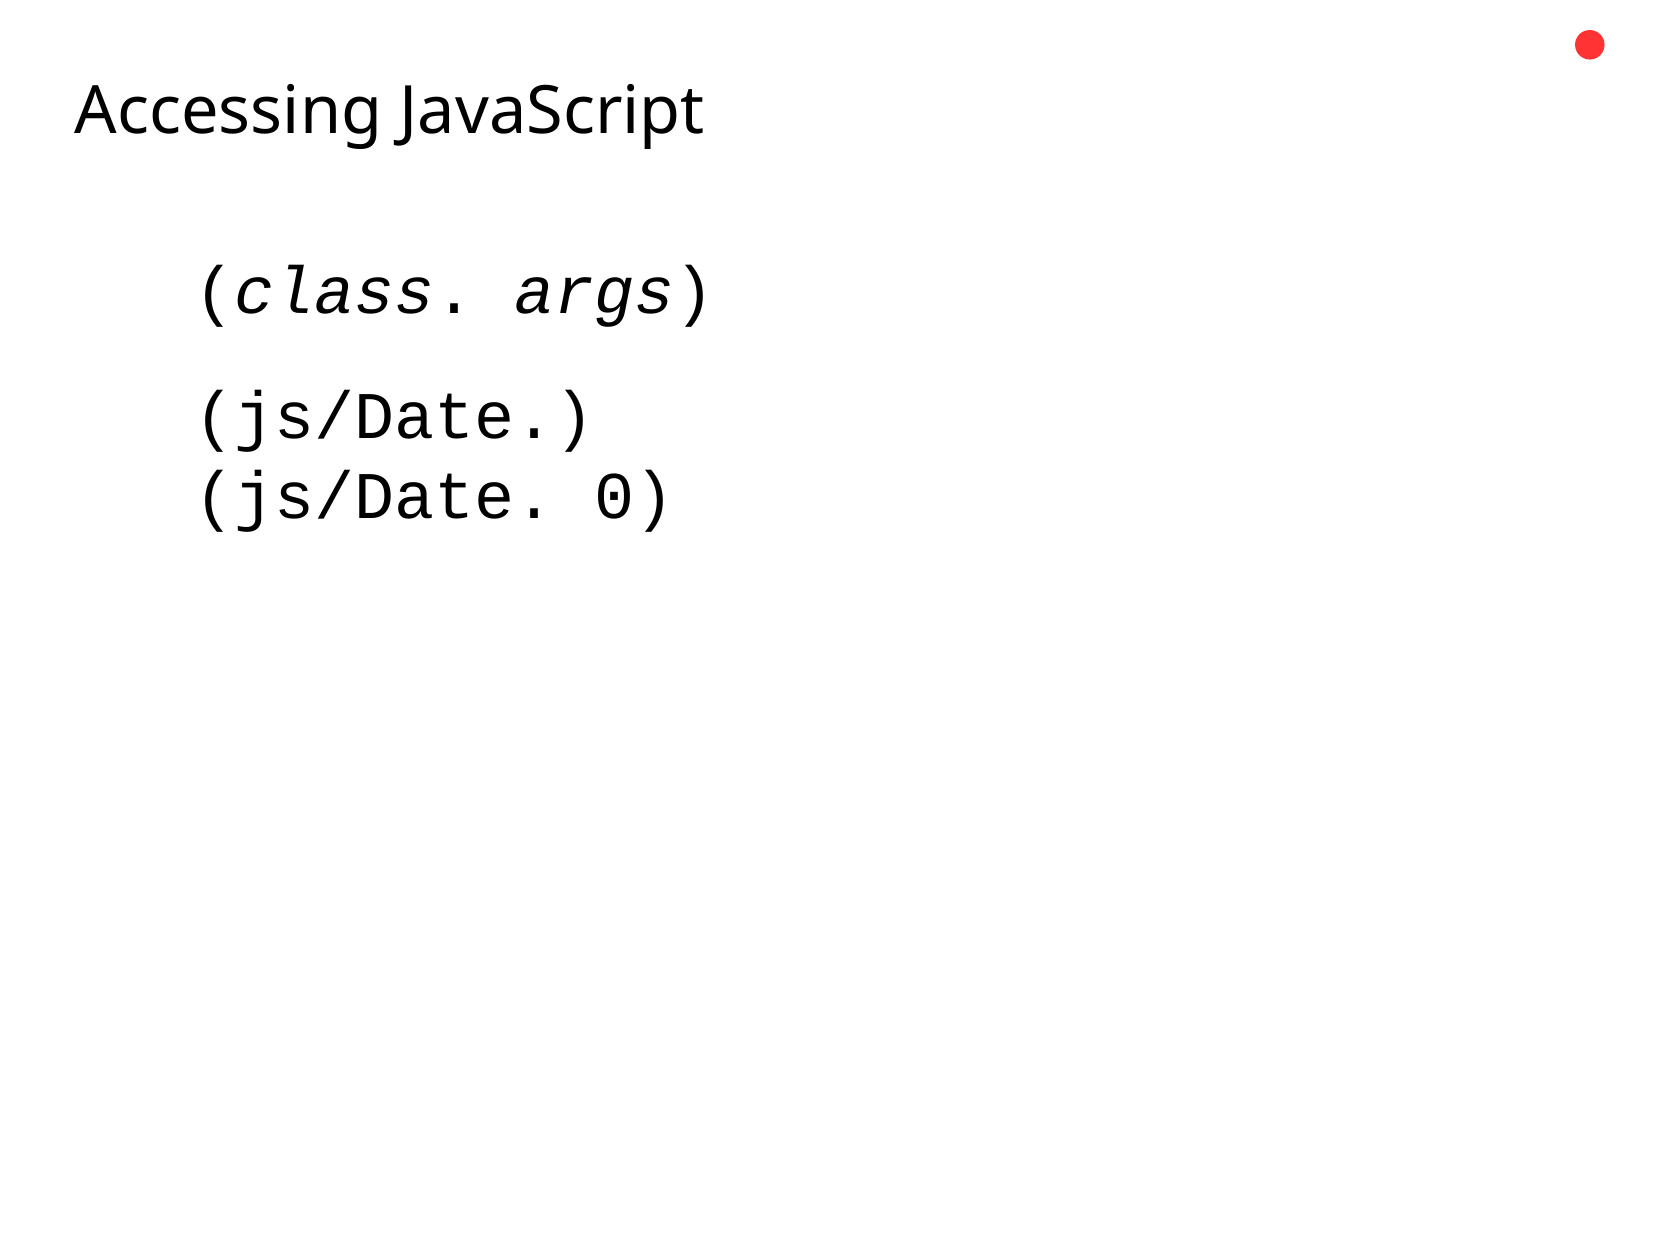

Accessing JavaScript
(class. args)
(js/Date.)
(js/Date. 0)